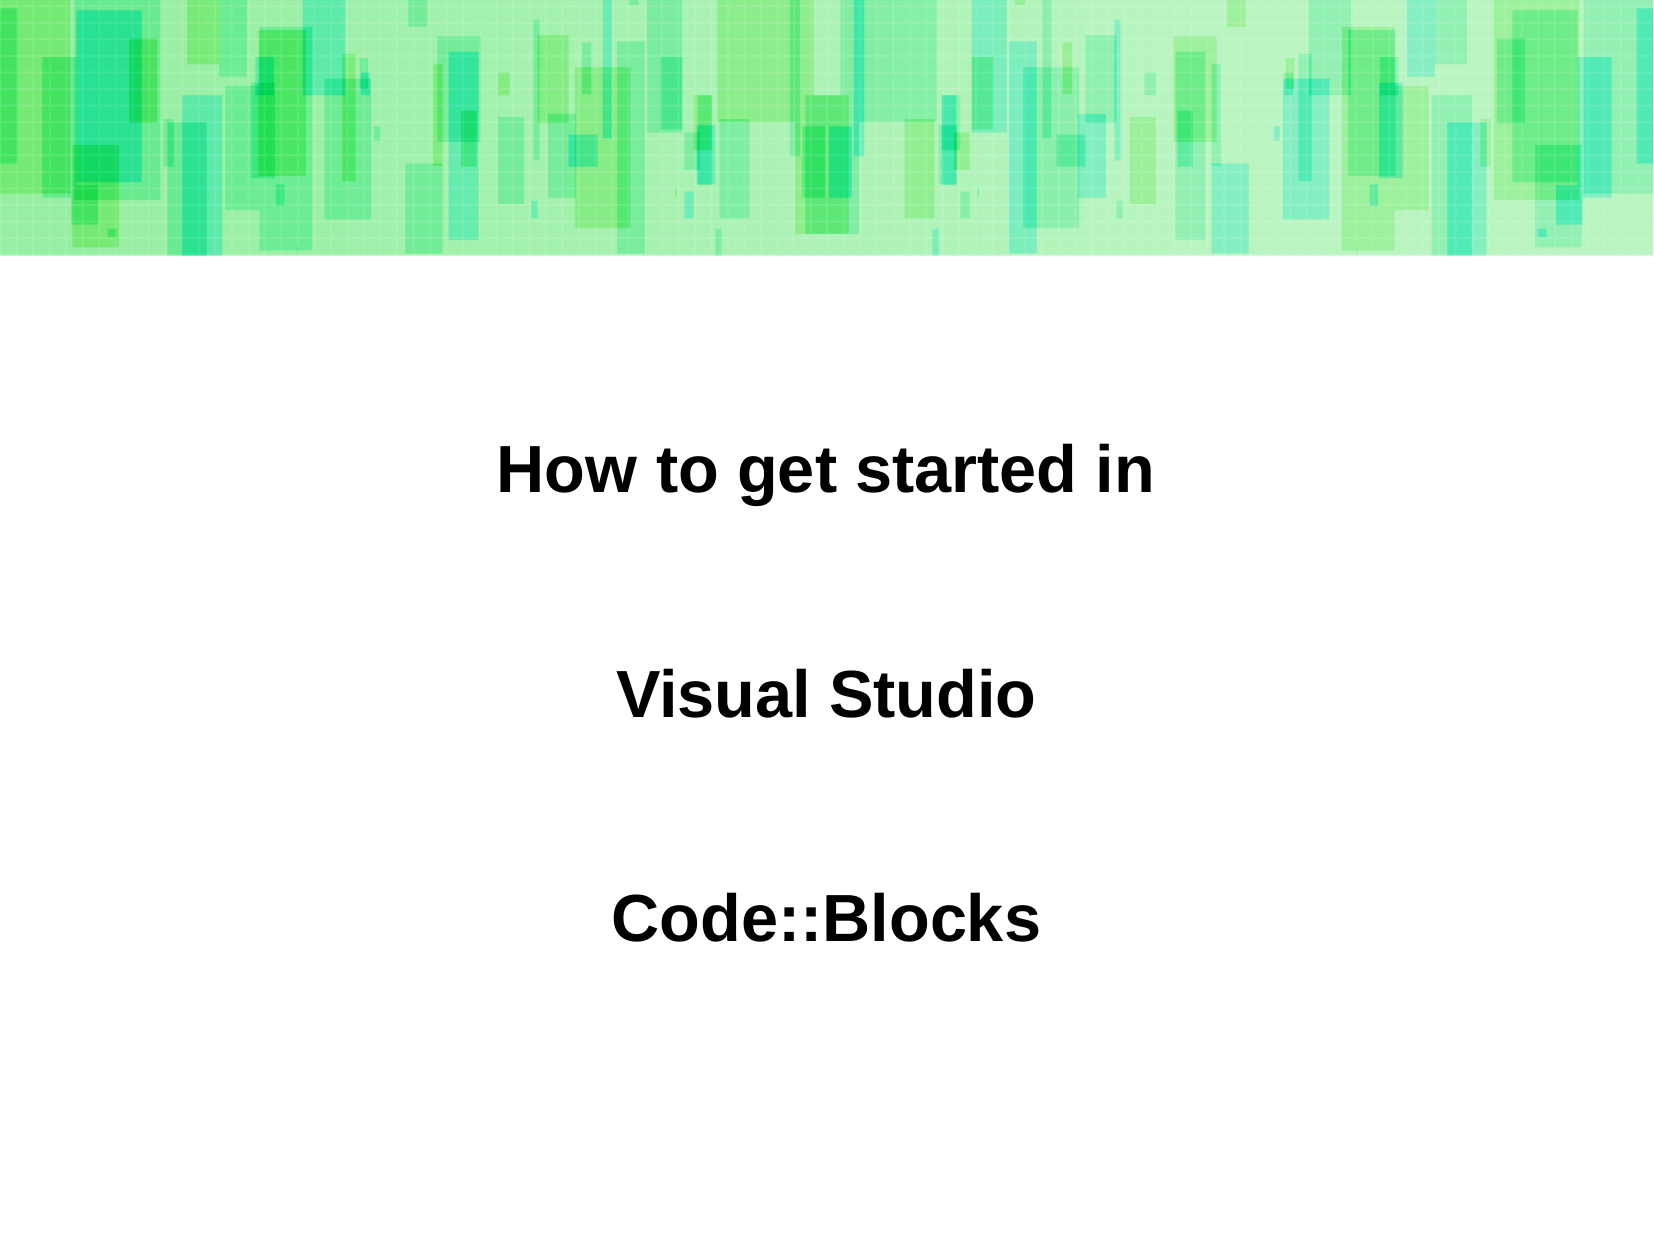

# How to get started in
Visual Studio
Code::Blocks